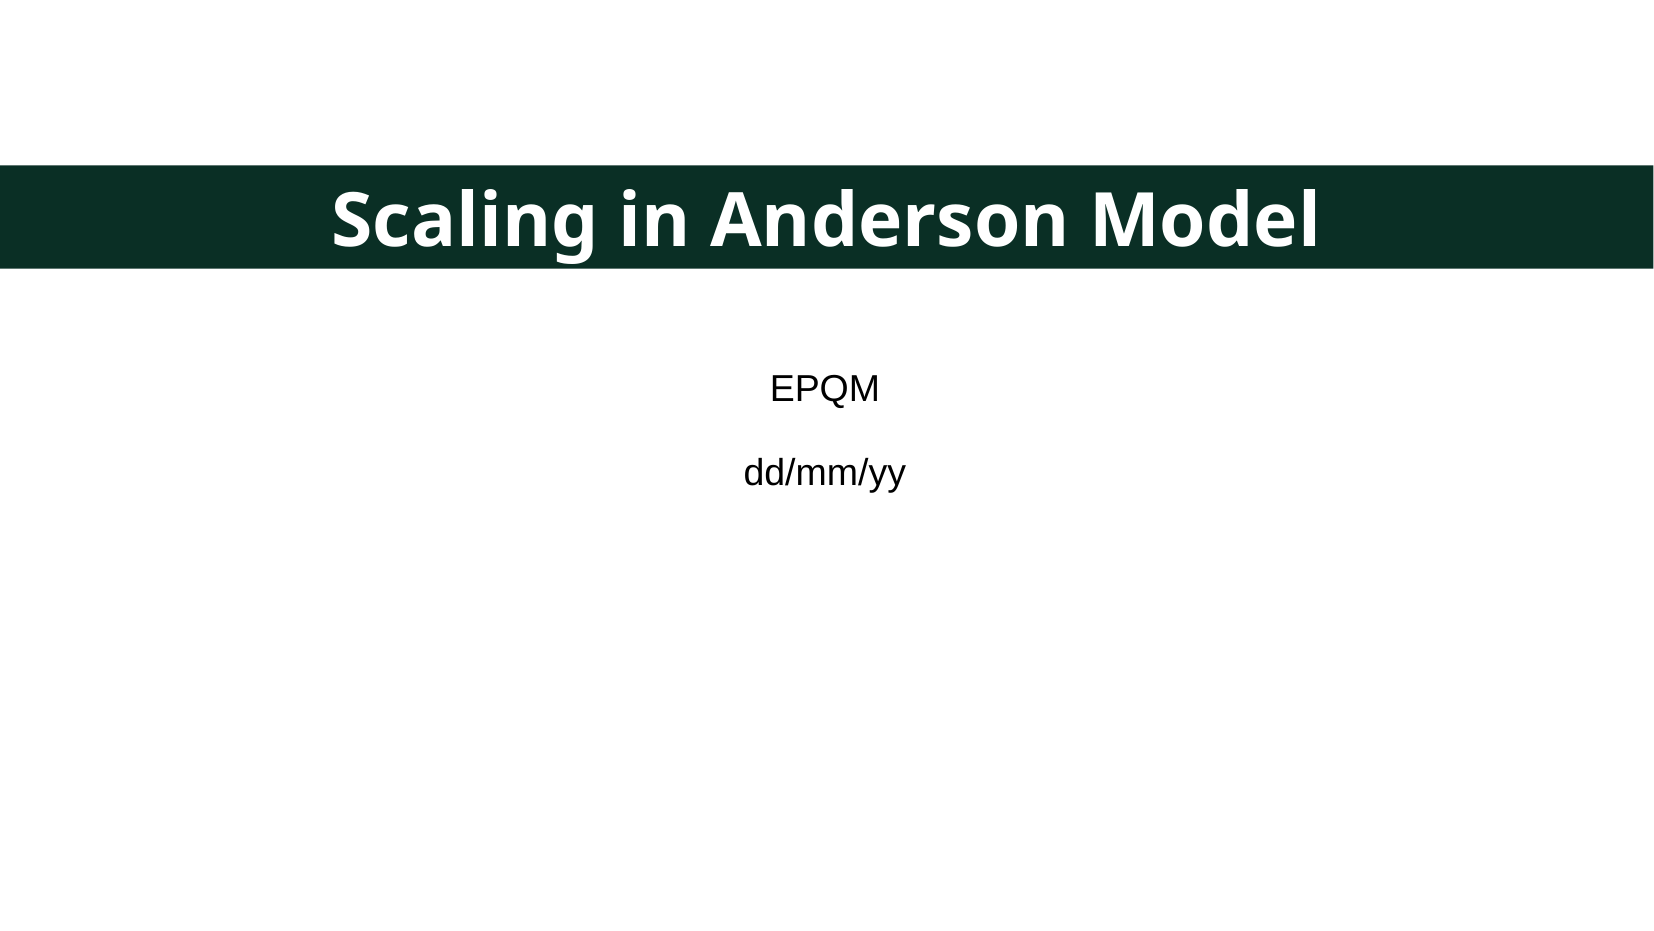

# Scaling in Anderson Model
EPQM
dd/mm/yy